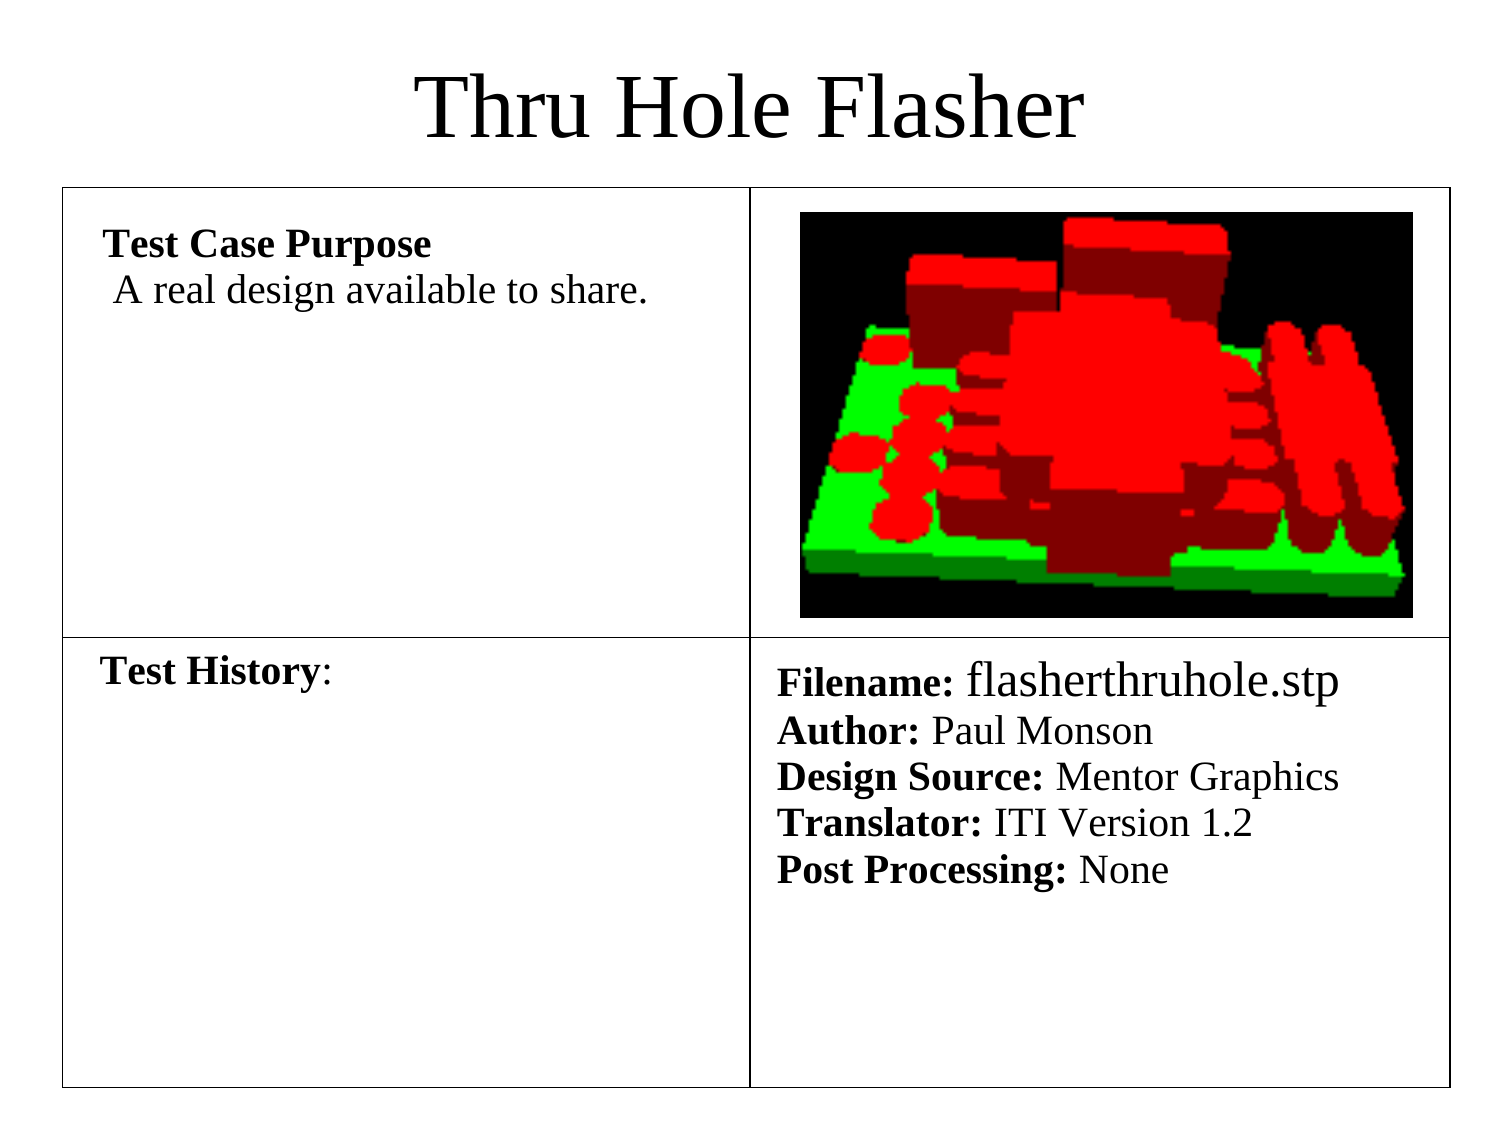

# Thru Hole Flasher
Test Case Purpose
 A real design available to share.
Test History:
Filename: flasherthruhole.stp
Author: Paul Monson
Design Source: Mentor Graphics
Translator: ITI Version 1.2
Post Processing: None